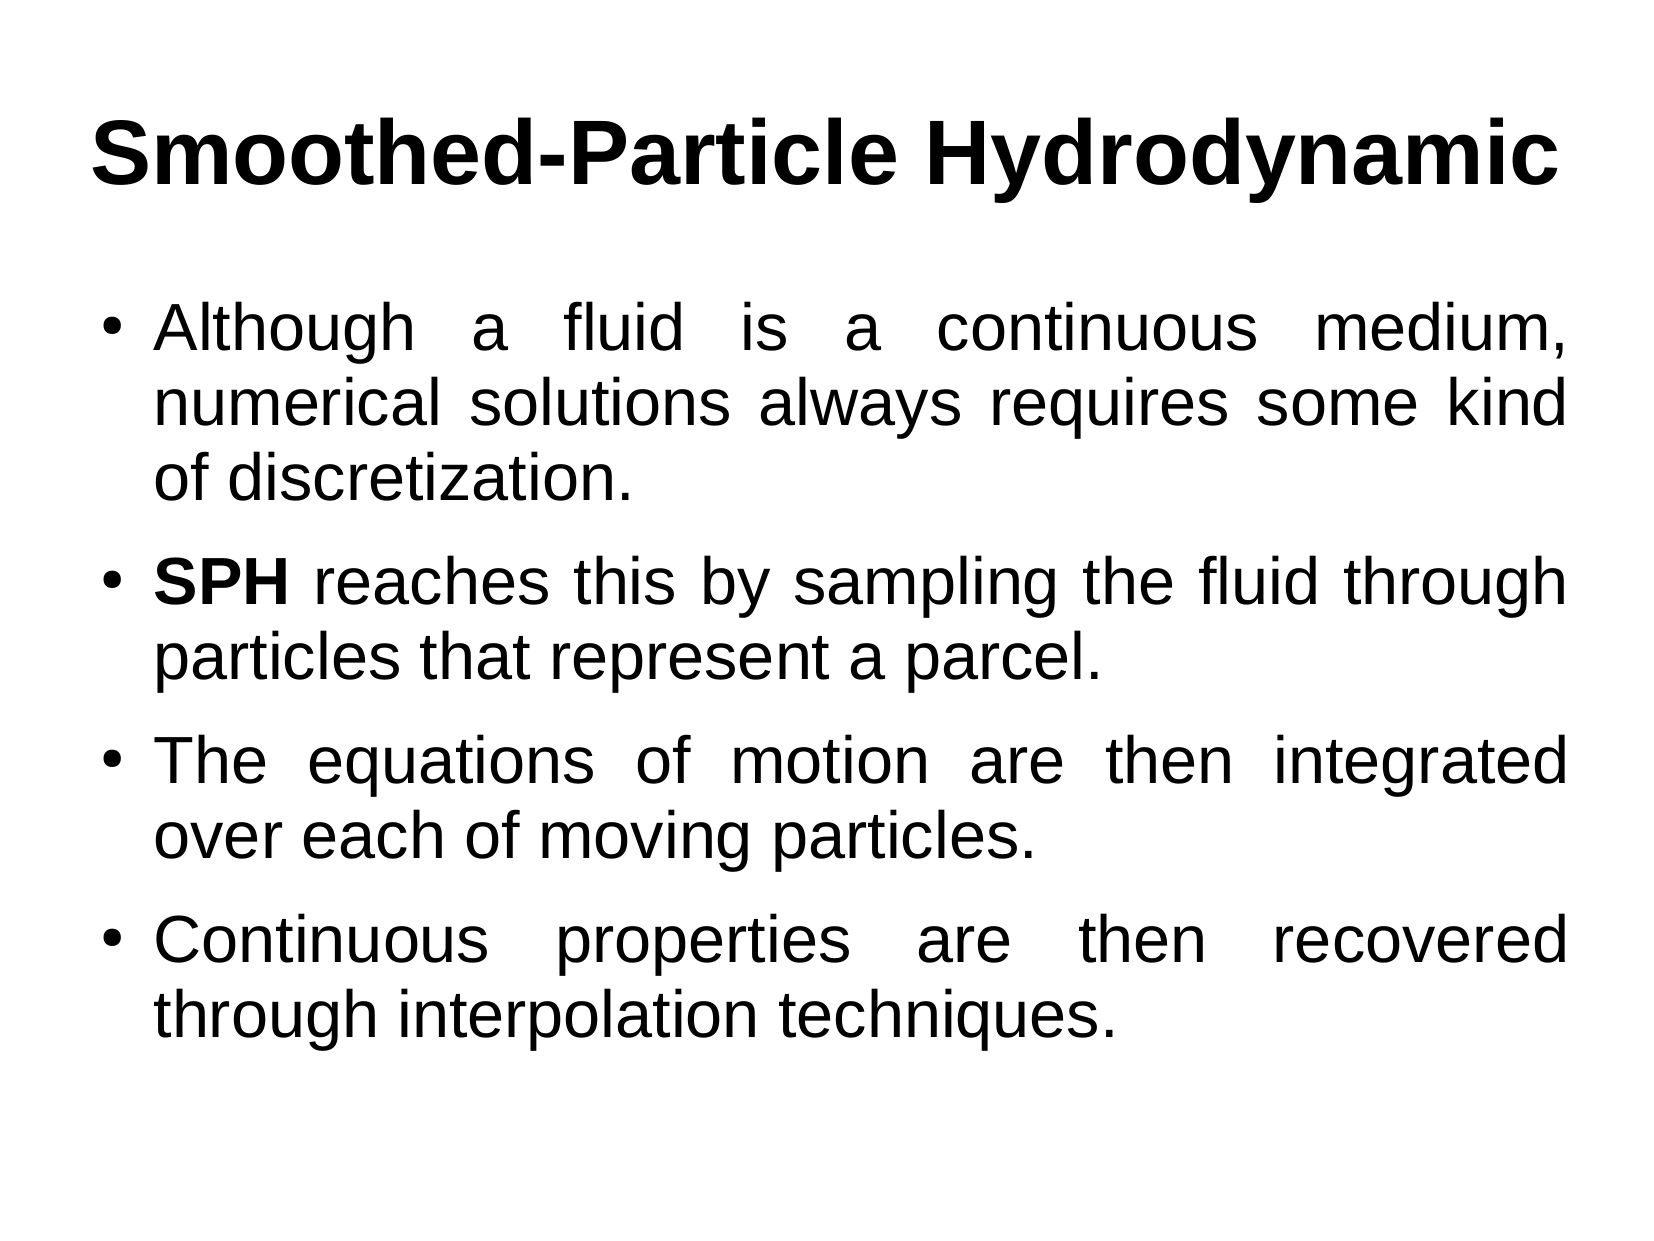

# Smoothed-Particle Hydrodynamic
Although a fluid is a continuous medium, numerical solutions always requires some kind of discretization.
SPH reaches this by sampling the fluid through particles that represent a parcel.
The equations of motion are then integrated over each of moving particles.
Continuous properties are then recovered through interpolation techniques.